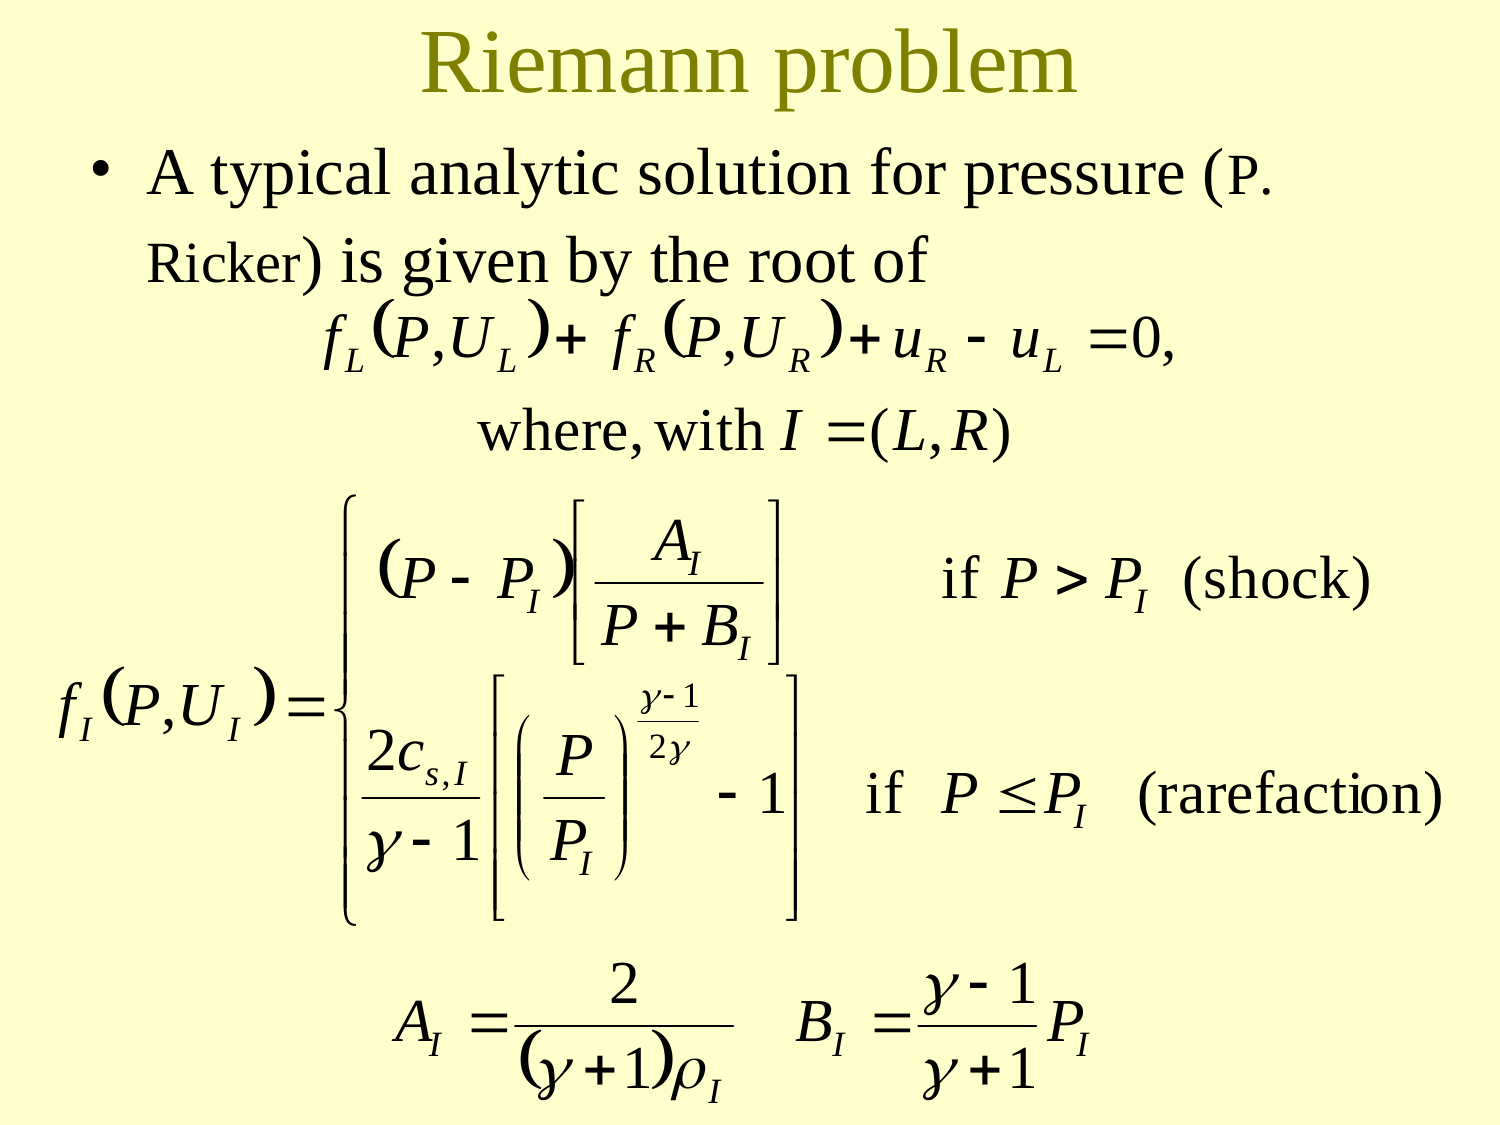

# Riemann problem
A typical analytic solution for pressure (P. Ricker) is given by the root of